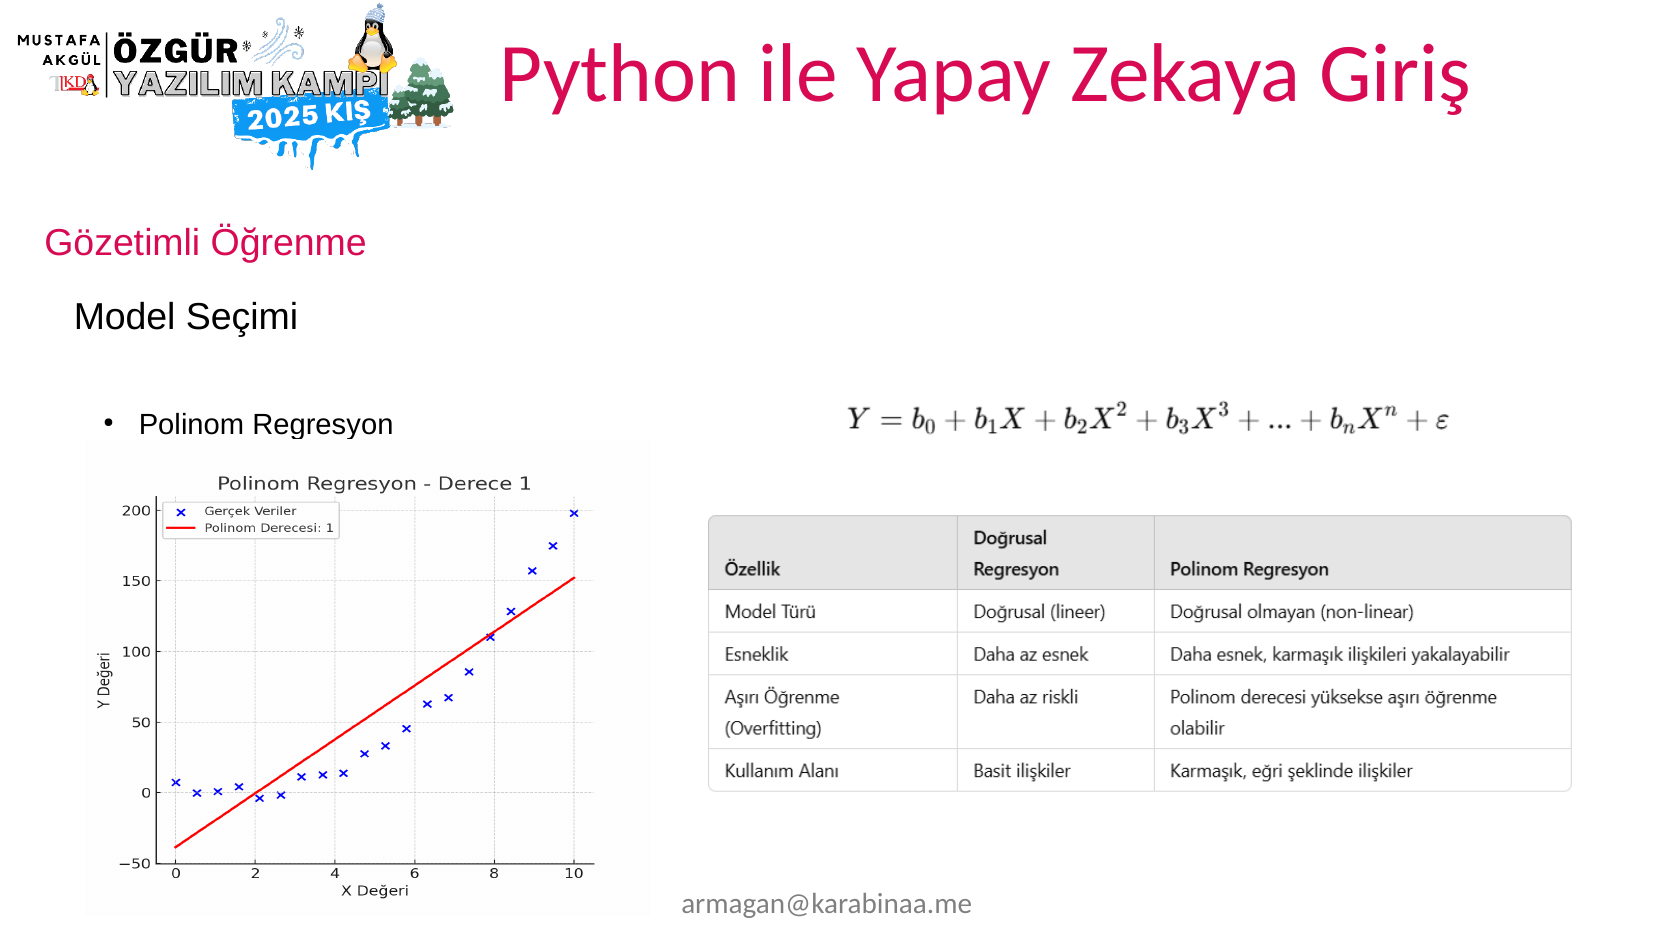

Python ile Yapay Zekaya Giriş
Gözetimli Öğrenme
Model Seçimi
Polinom Regresyon
armagan@karabinaa.me